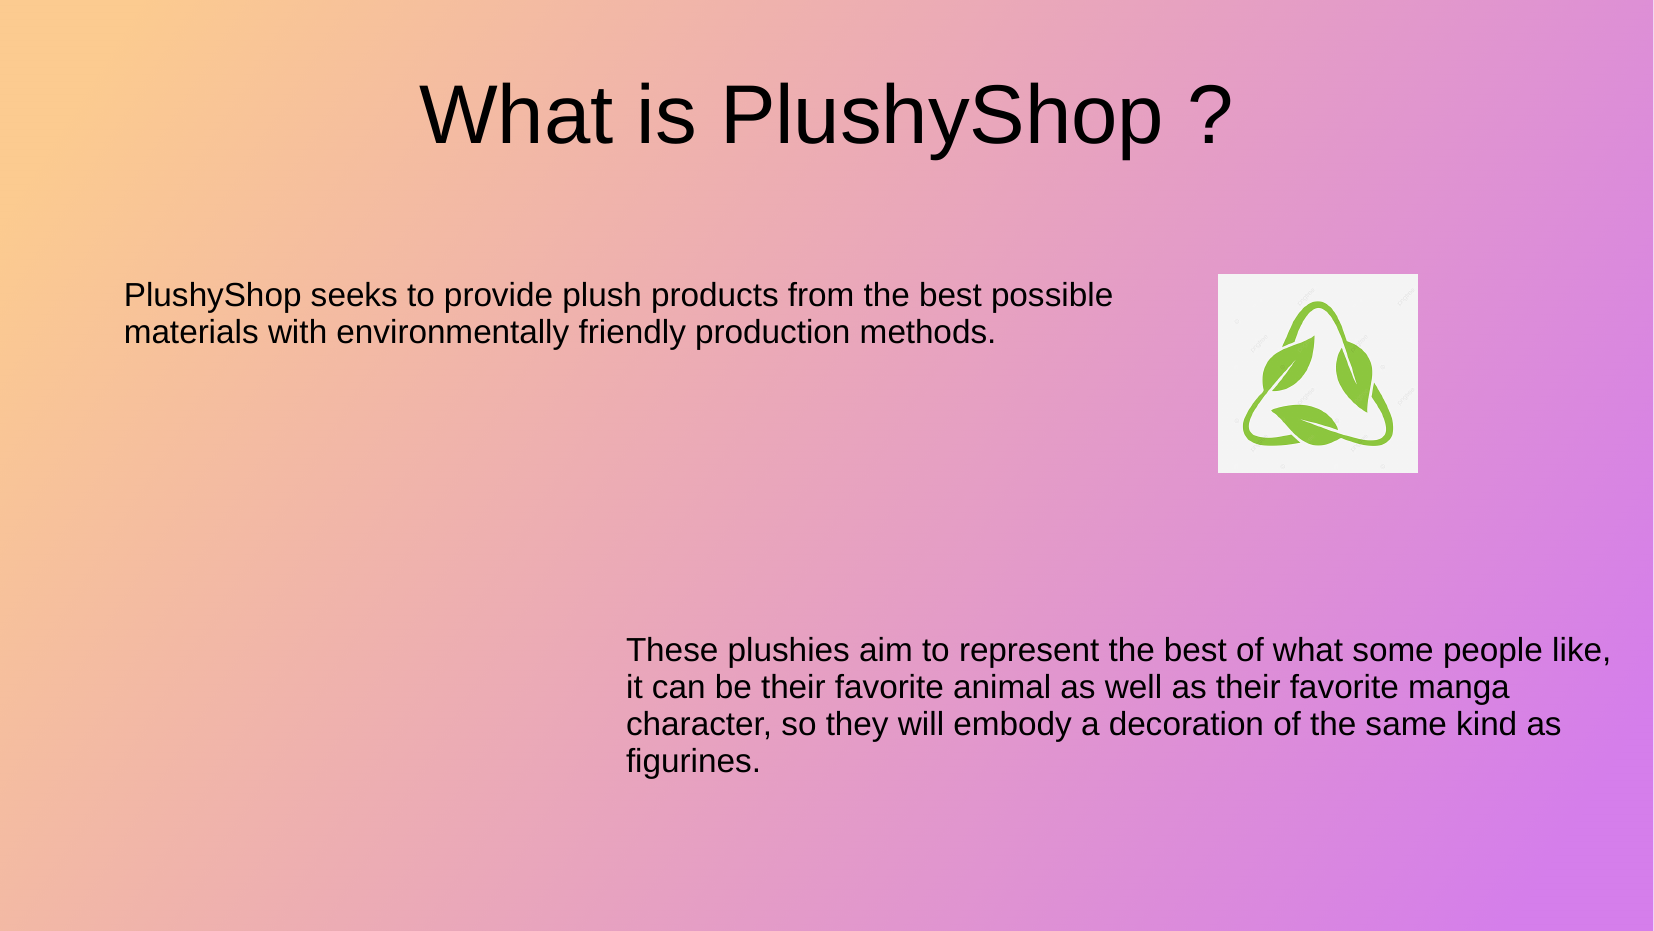

# What is PlushyShop ?
PlushyShop seeks to provide plush products from the best possible materials with environmentally friendly production methods.
These plushies aim to represent the best of what some people like, it can be their favorite animal as well as their favorite manga character, so they will embody a decoration of the same kind as figurines.